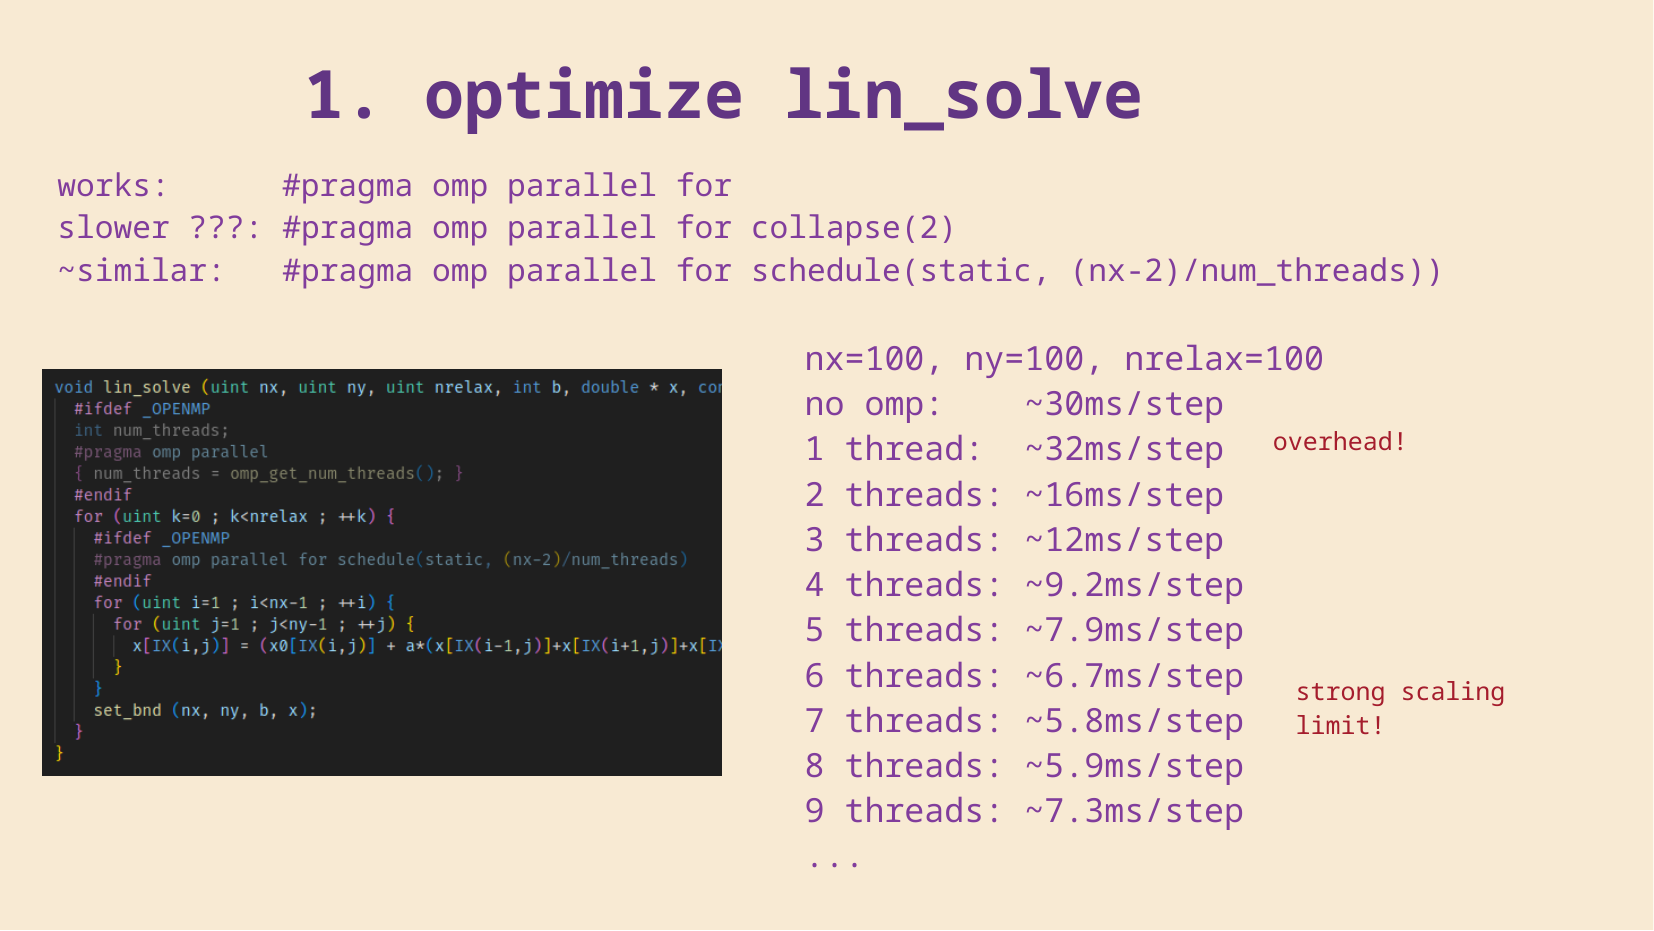

# 1. optimize lin_solve
works: #pragma omp parallel for
slower ???: #pragma omp parallel for collapse(2)
~similar: #pragma omp parallel for schedule(static, (nx-2)/num_threads))
nx=100, ny=100, nrelax=100
no omp: ~30ms/step
1 thread: ~32ms/step
2 threads: ~16ms/step
3 threads: ~12ms/step
4 threads: ~9.2ms/step
5 threads: ~7.9ms/step
6 threads: ~6.7ms/step
7 threads: ~5.8ms/step
8 threads: ~5.9ms/step
9 threads: ~7.3ms/step
...
overhead!
strong scaling limit!